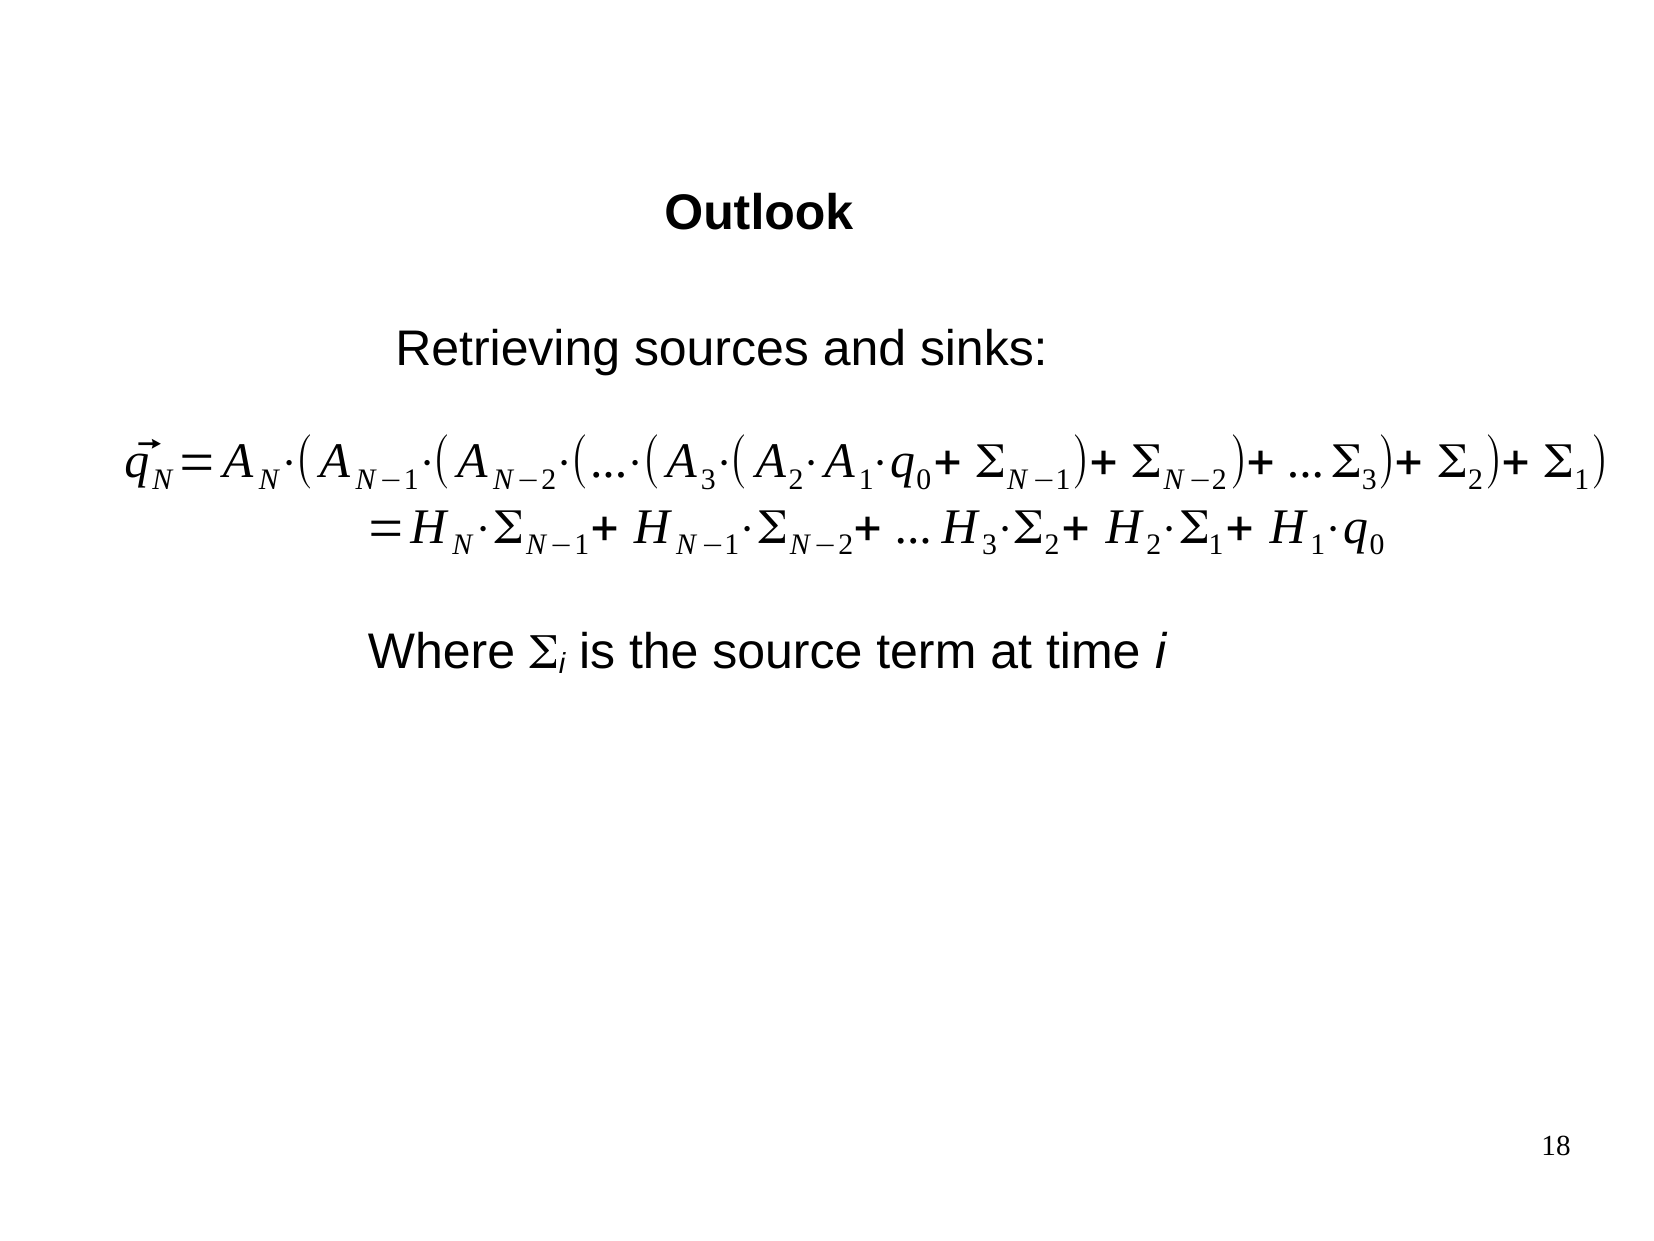

Outlook
Retrieving sources and sinks:
Where Si is the source term at time i
18